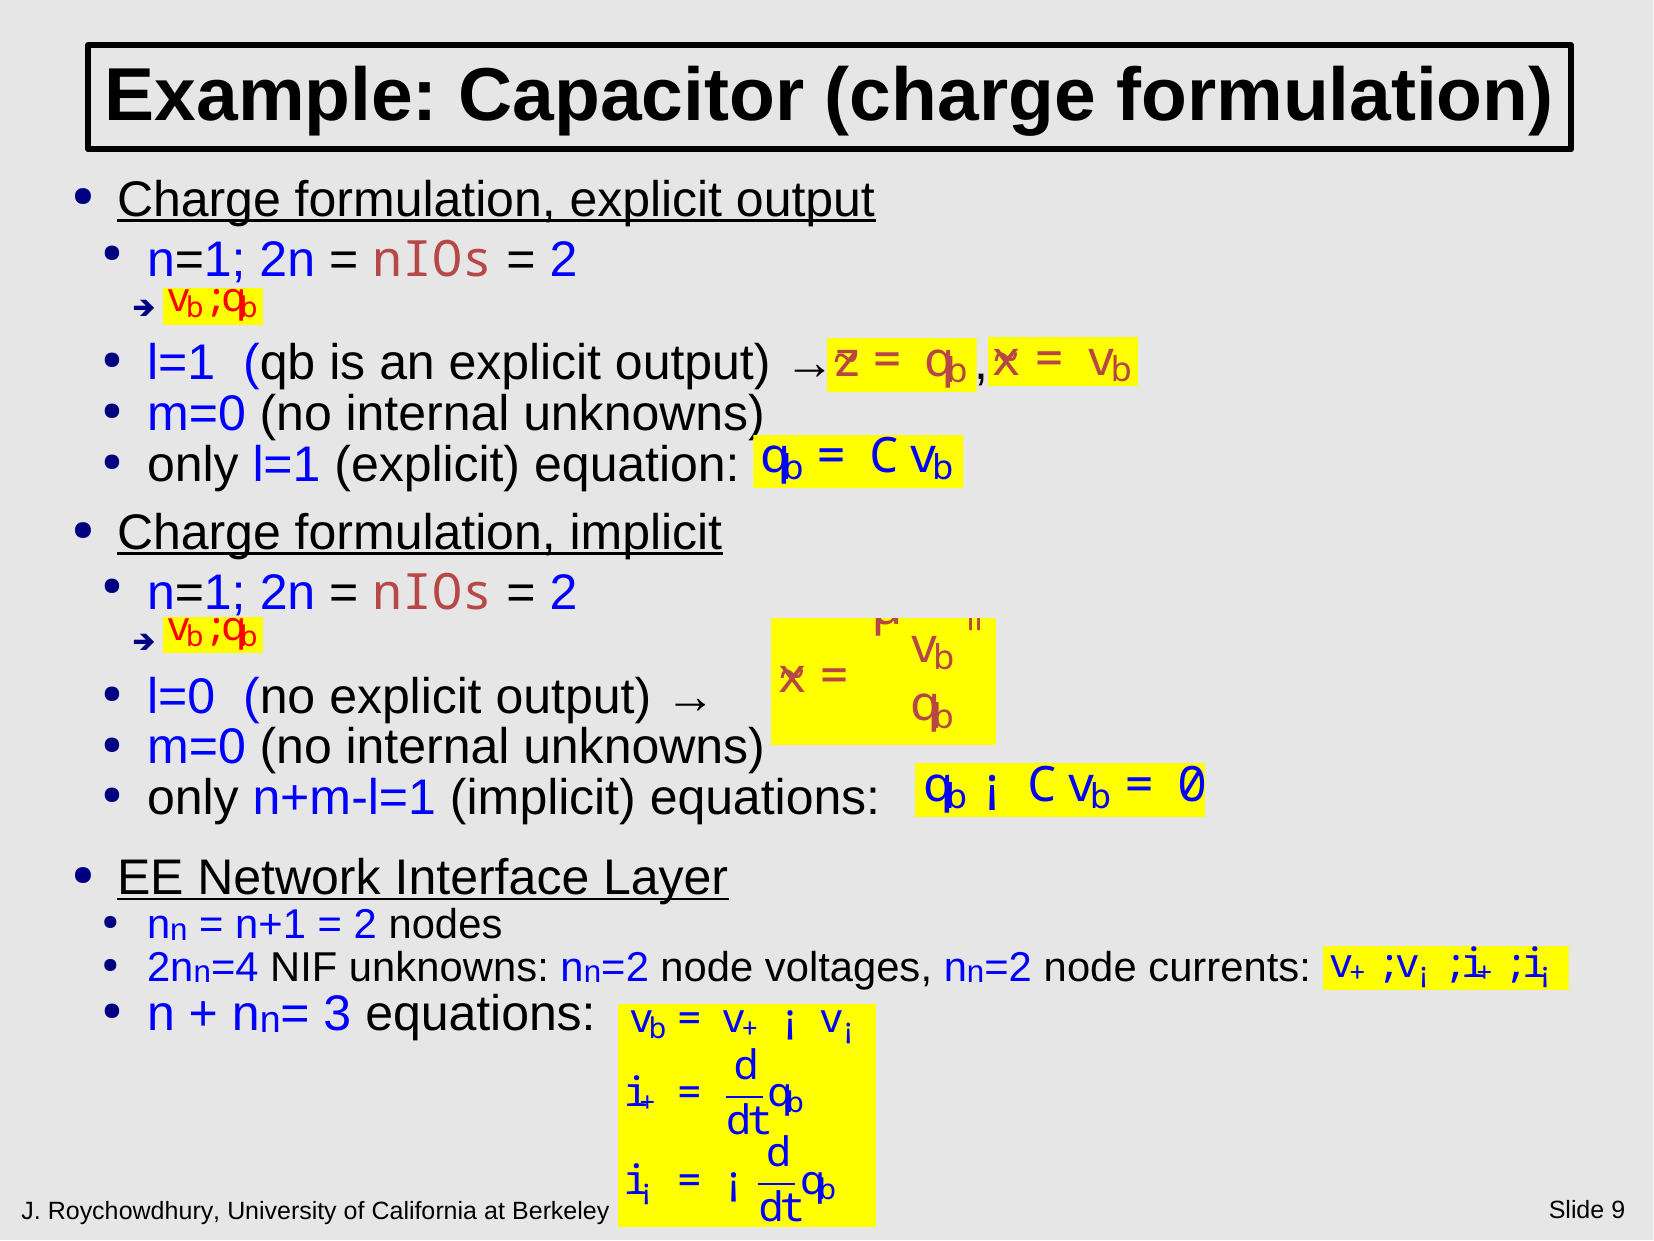

# Example: Capacitor (charge formulation)
Charge formulation, explicit output
n=1; 2n = nIOs = 2
l=1 (qb is an explicit output) → ,
m=0 (no internal unknowns)
only l=1 (explicit) equation:
Charge formulation, implicit
n=1; 2n = nIOs = 2
l=0 (no explicit output) →
m=0 (no internal unknowns)
only n+m-l=1 (implicit) equations:
EE Network Interface Layer
nn = n+1 = 2 nodes
2nn=4 NIF unknowns: nn=2 node voltages, nn=2 node currents:
n + nn= 3 equations: